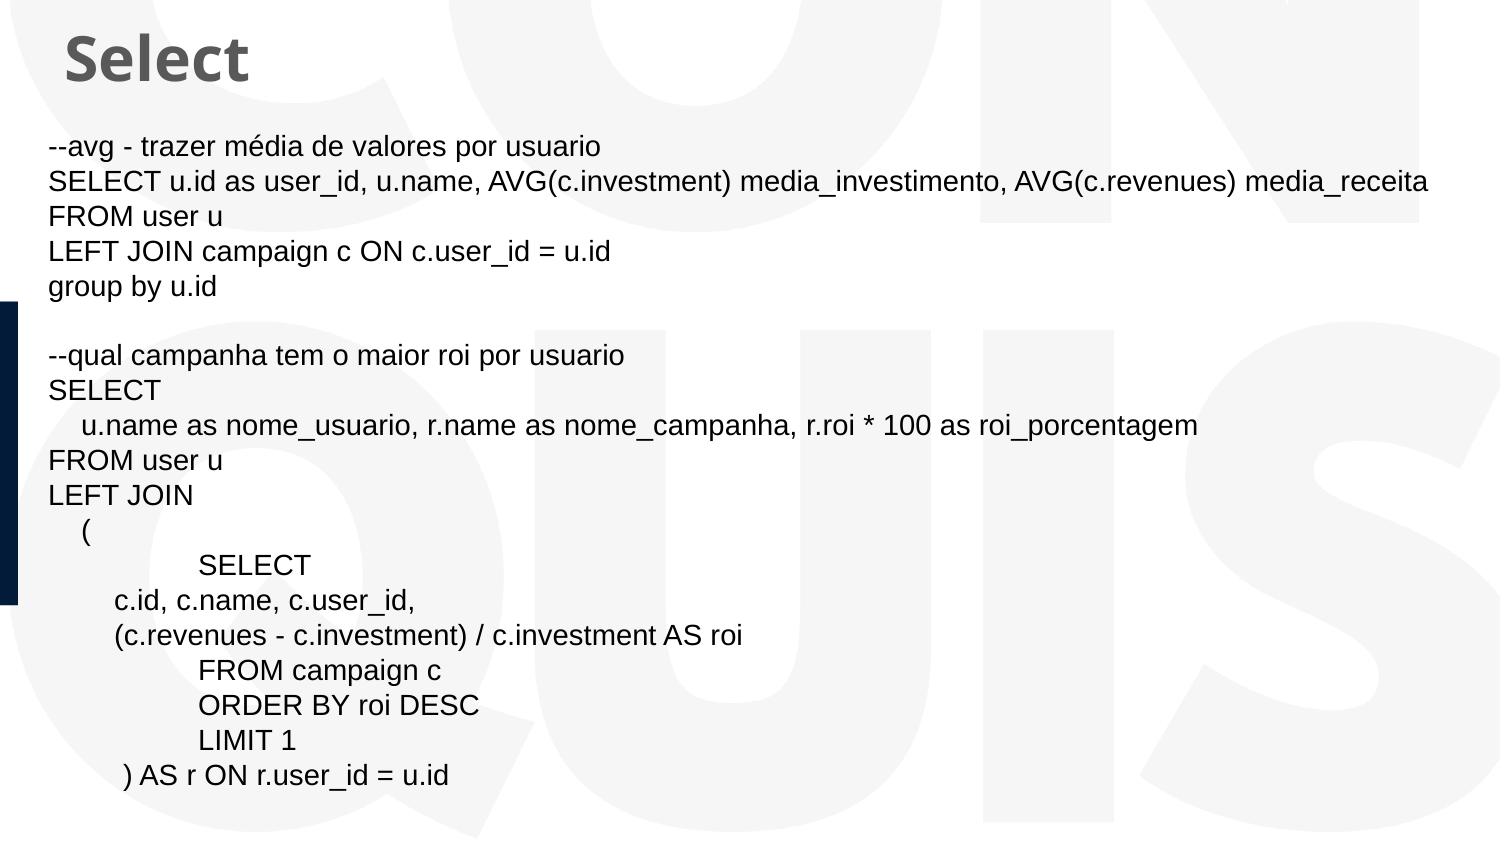

# Select
--avg - trazer média de valores por usuario
SELECT u.id as user_id, u.name, AVG(c.investment) media_investimento, AVG(c.revenues) media_receita
FROM user u
LEFT JOIN campaign c ON c.user_id = u.id
group by u.id
--qual campanha tem o maior roi por usuario
SELECT
 u.name as nome_usuario, r.name as nome_campanha, r.roi * 100 as roi_porcentagem
FROM user u
LEFT JOIN
 (
		SELECT
 c.id, c.name, c.user_id,
 (c.revenues - c.investment) / c.investment AS roi
		FROM campaign c
		ORDER BY roi DESC
		LIMIT 1
	) AS r ON r.user_id = u.id